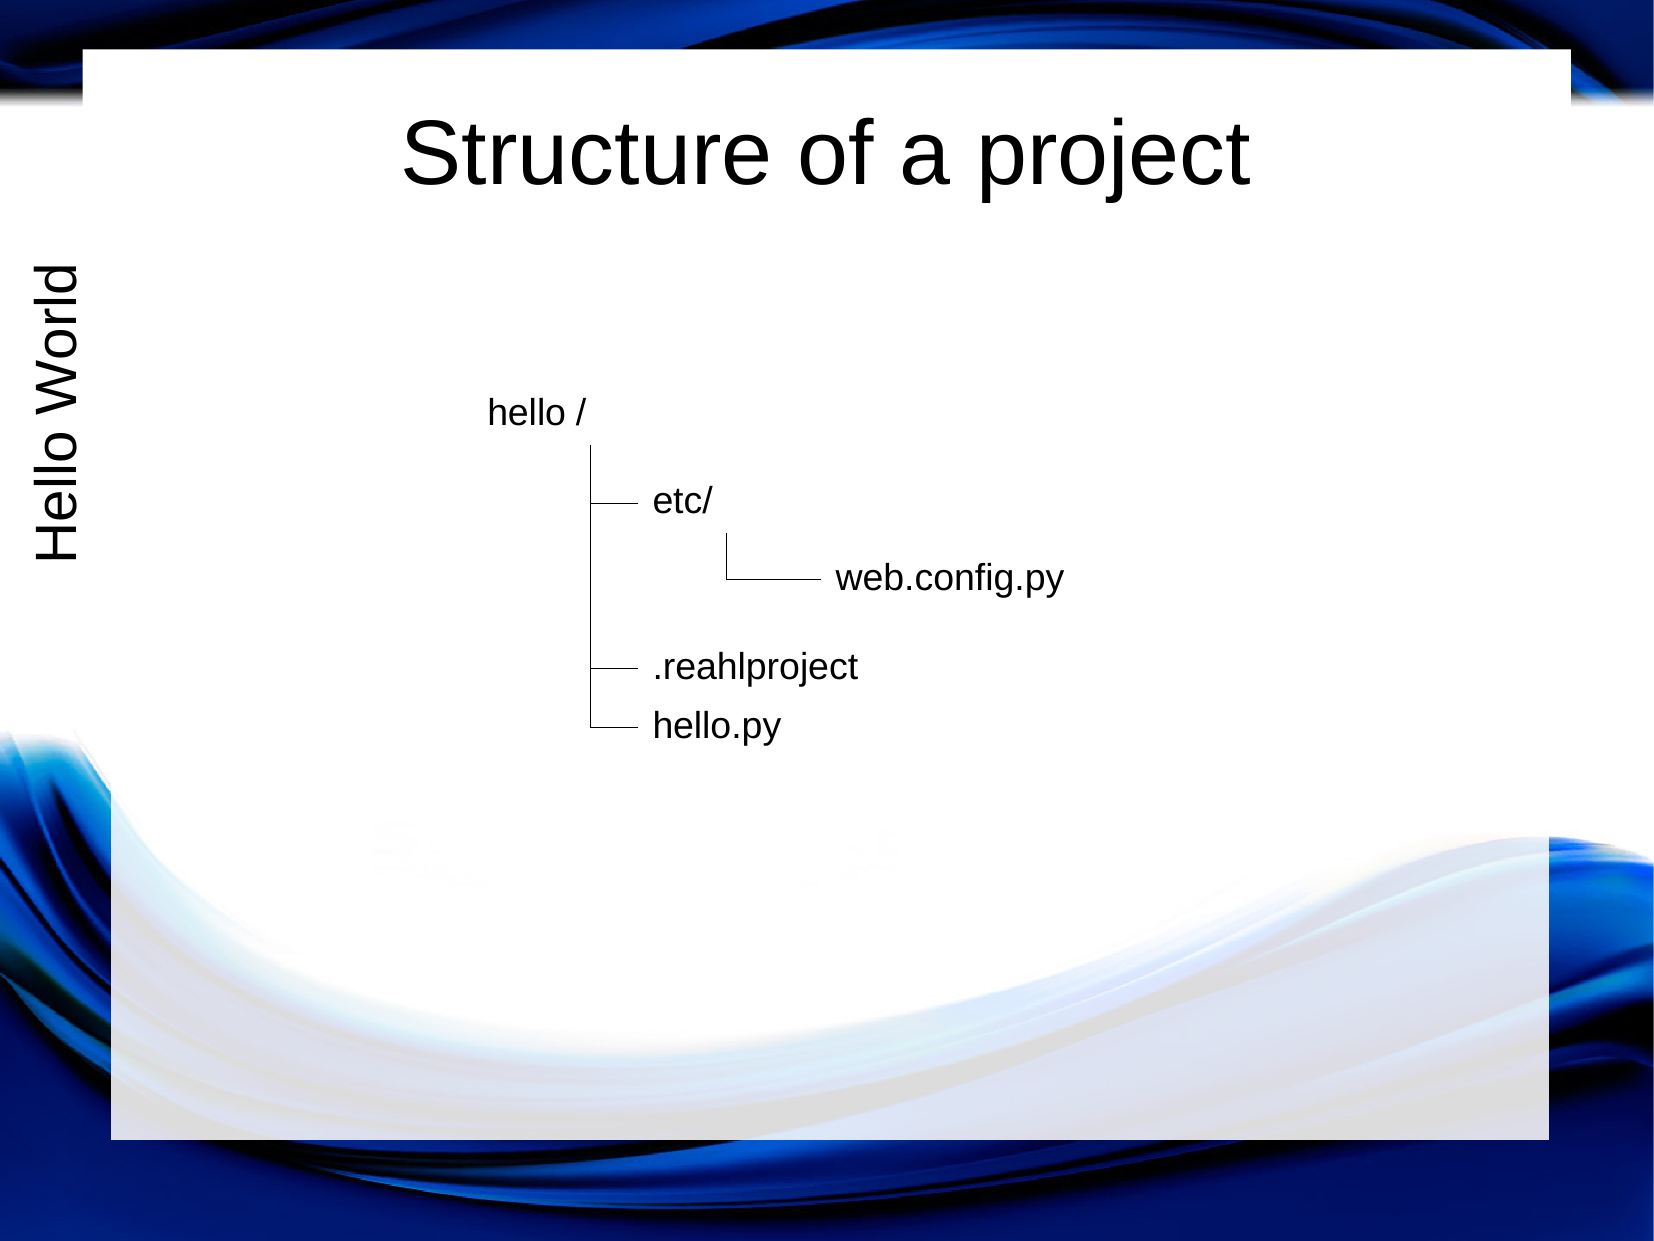

# Structure of a project
Hello World
hello
/
etc/
web.config.py
.reahlproject
hello.py